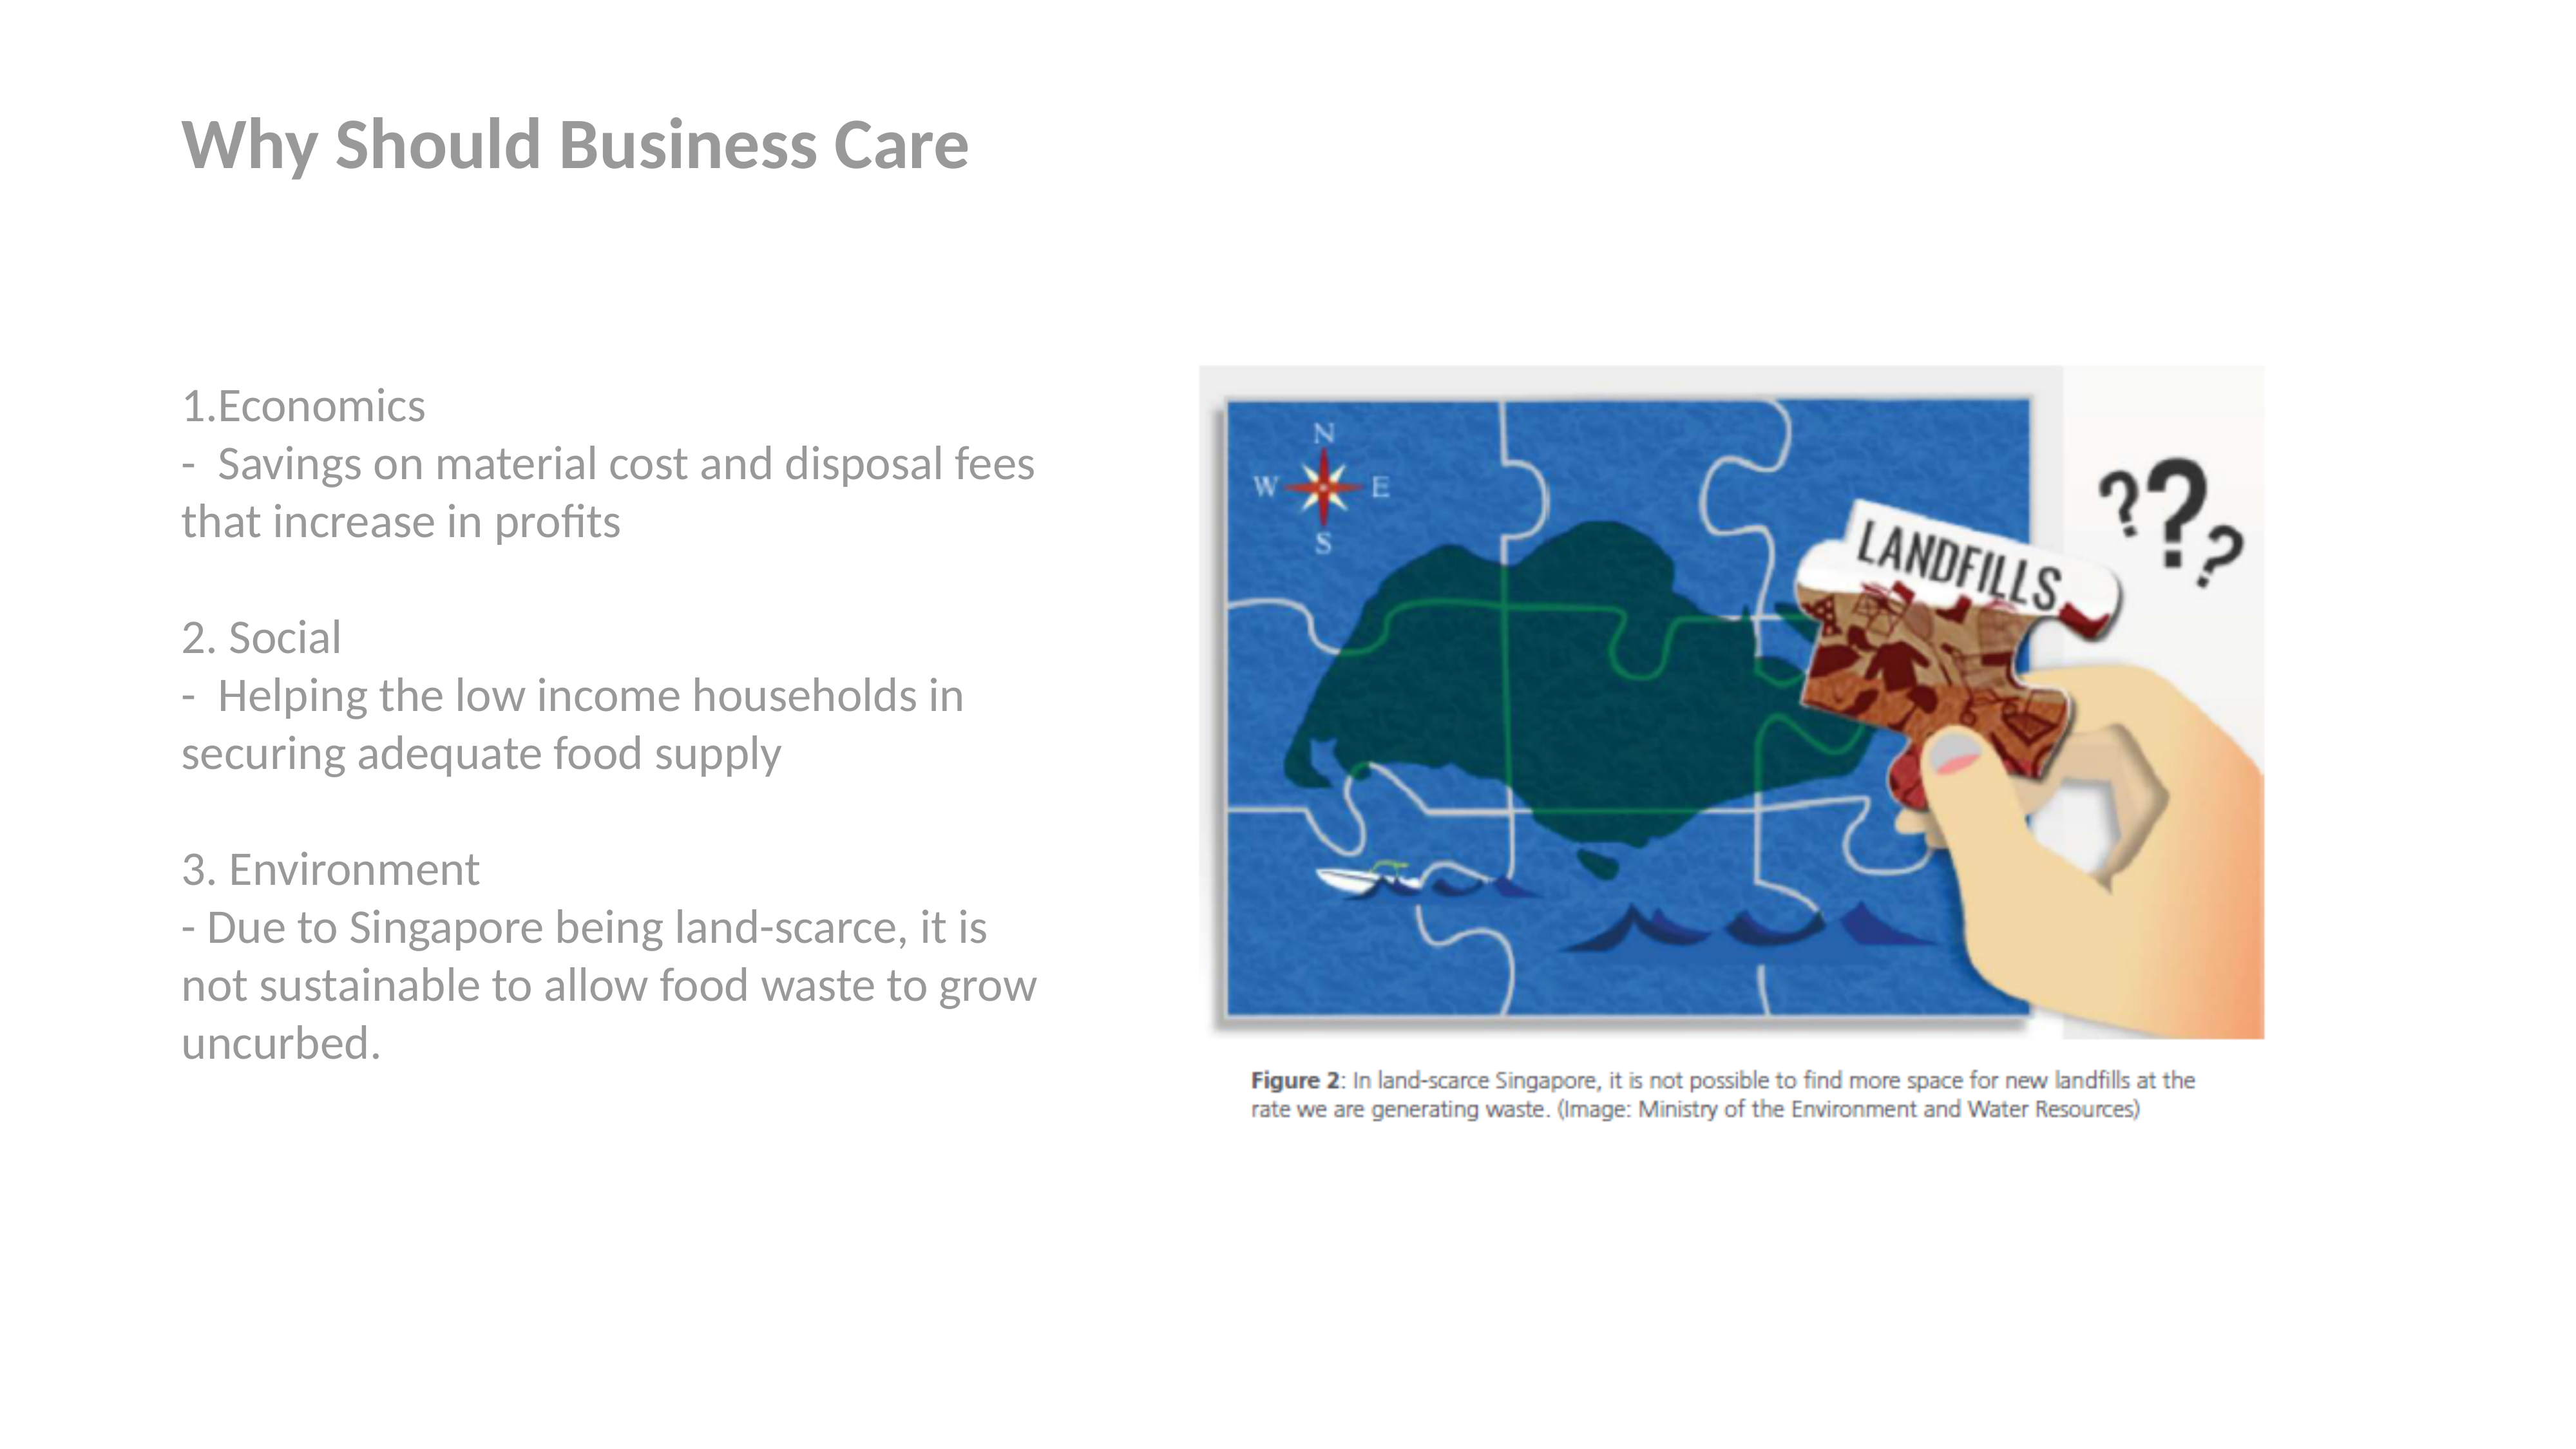

Why Should Business Care
1.Economics
- Savings on material cost and disposal fees that increase in profits
2. Social
- Helping the low income households in securing adequate food supply
3. Environment
- Due to Singapore being land-scarce, it is not sustainable to allow food waste to grow uncurbed.